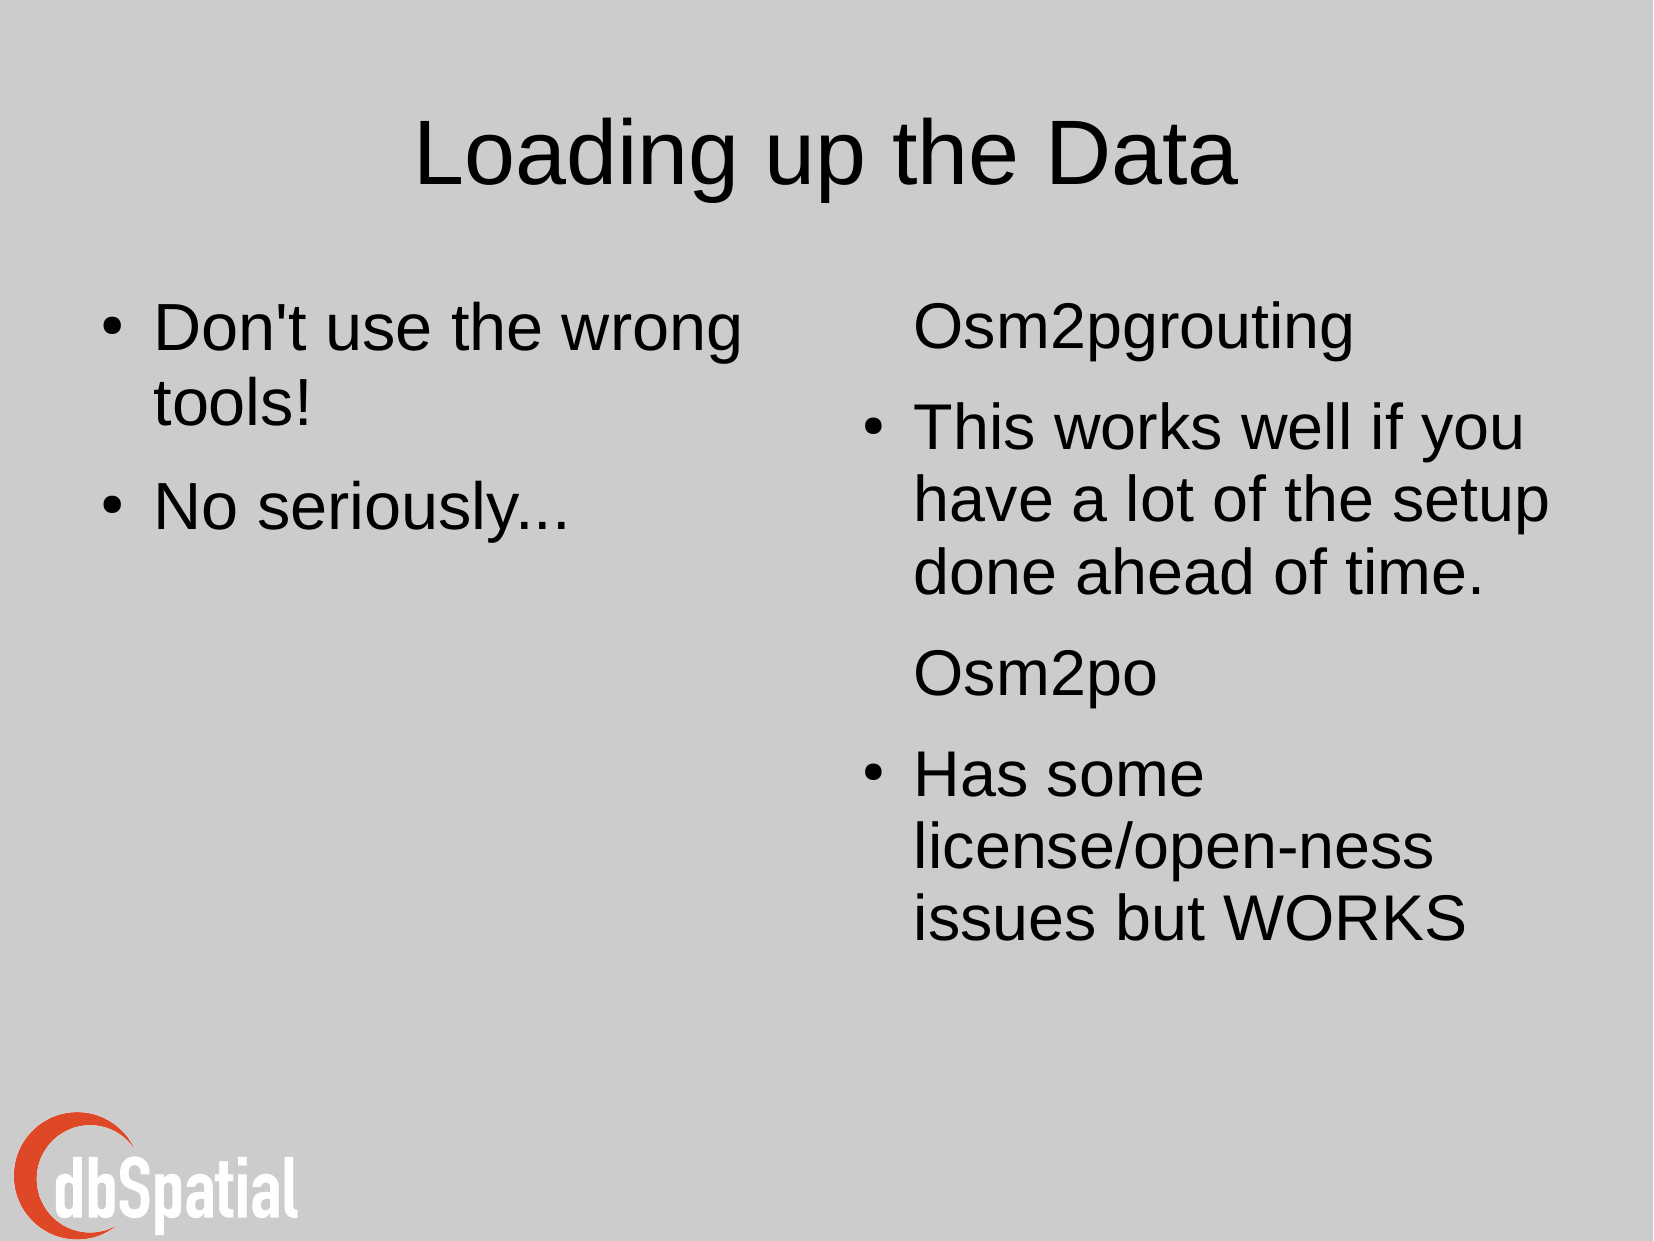

# Loading up the Data
Don't use the wrong tools!
No seriously...
Osm2pgrouting
This works well if you have a lot of the setup done ahead of time.
Osm2po
Has some license/open-ness issues but WORKS